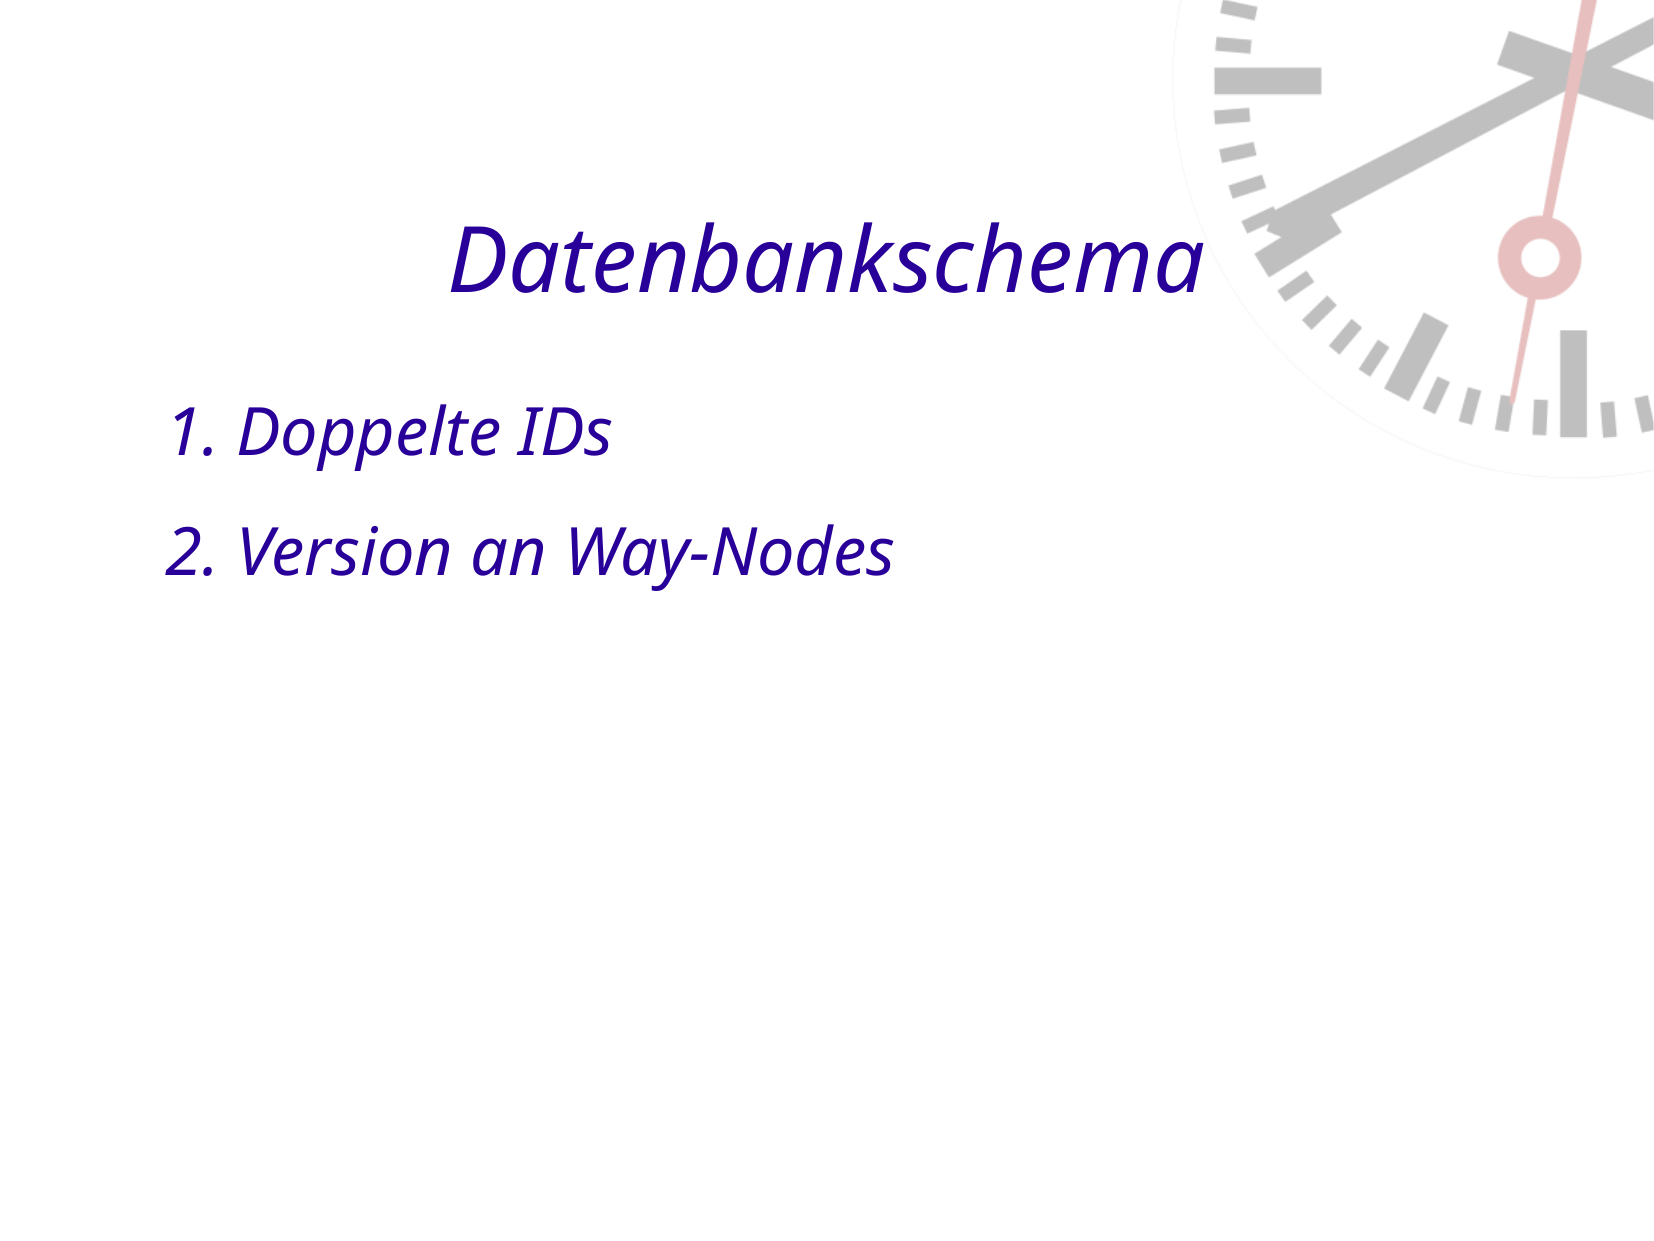

# Datenbankschema
Doppelte IDs
Version an Way-Nodes